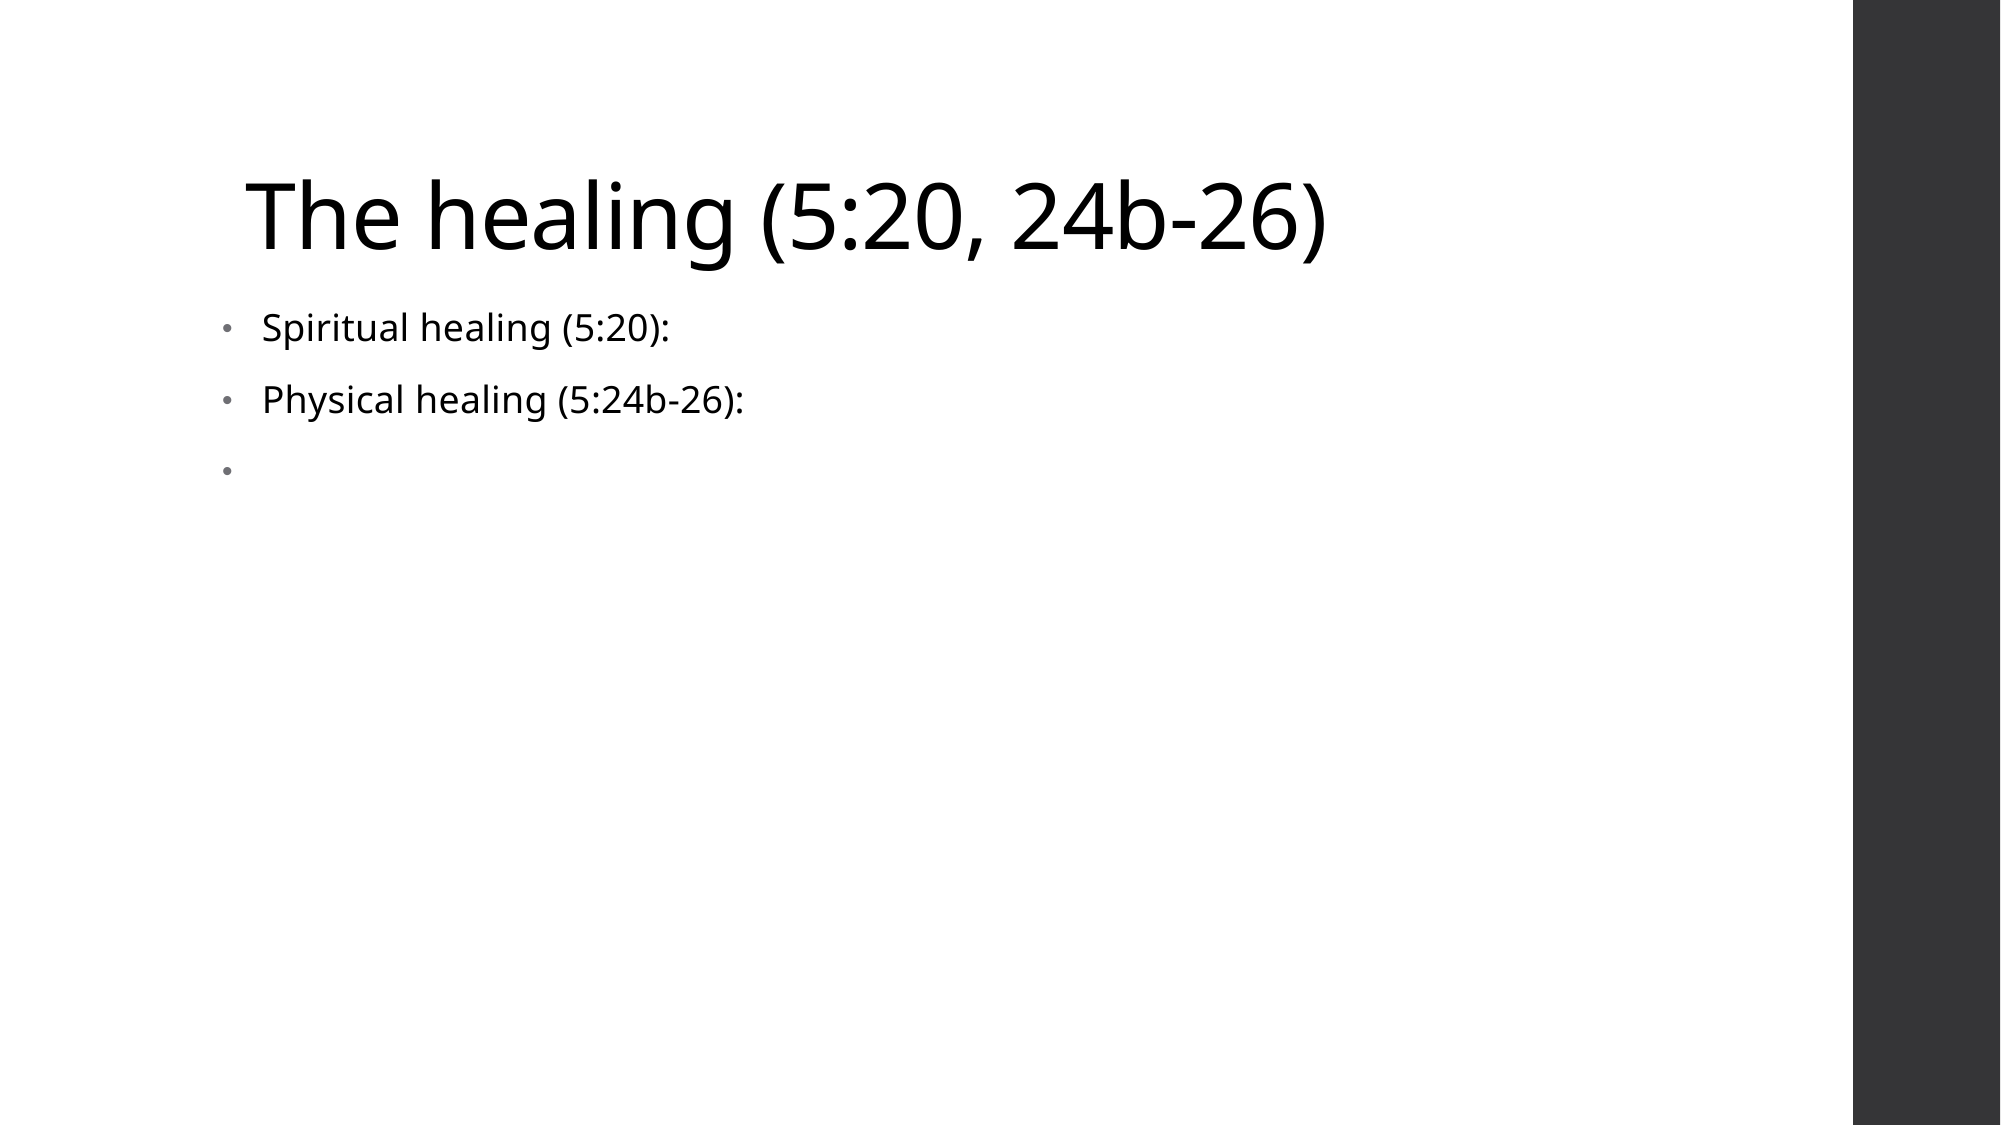

# The healing (5:20, 24b-26)
 Spiritual healing (5:20):
 Physical healing (5:24b-26):